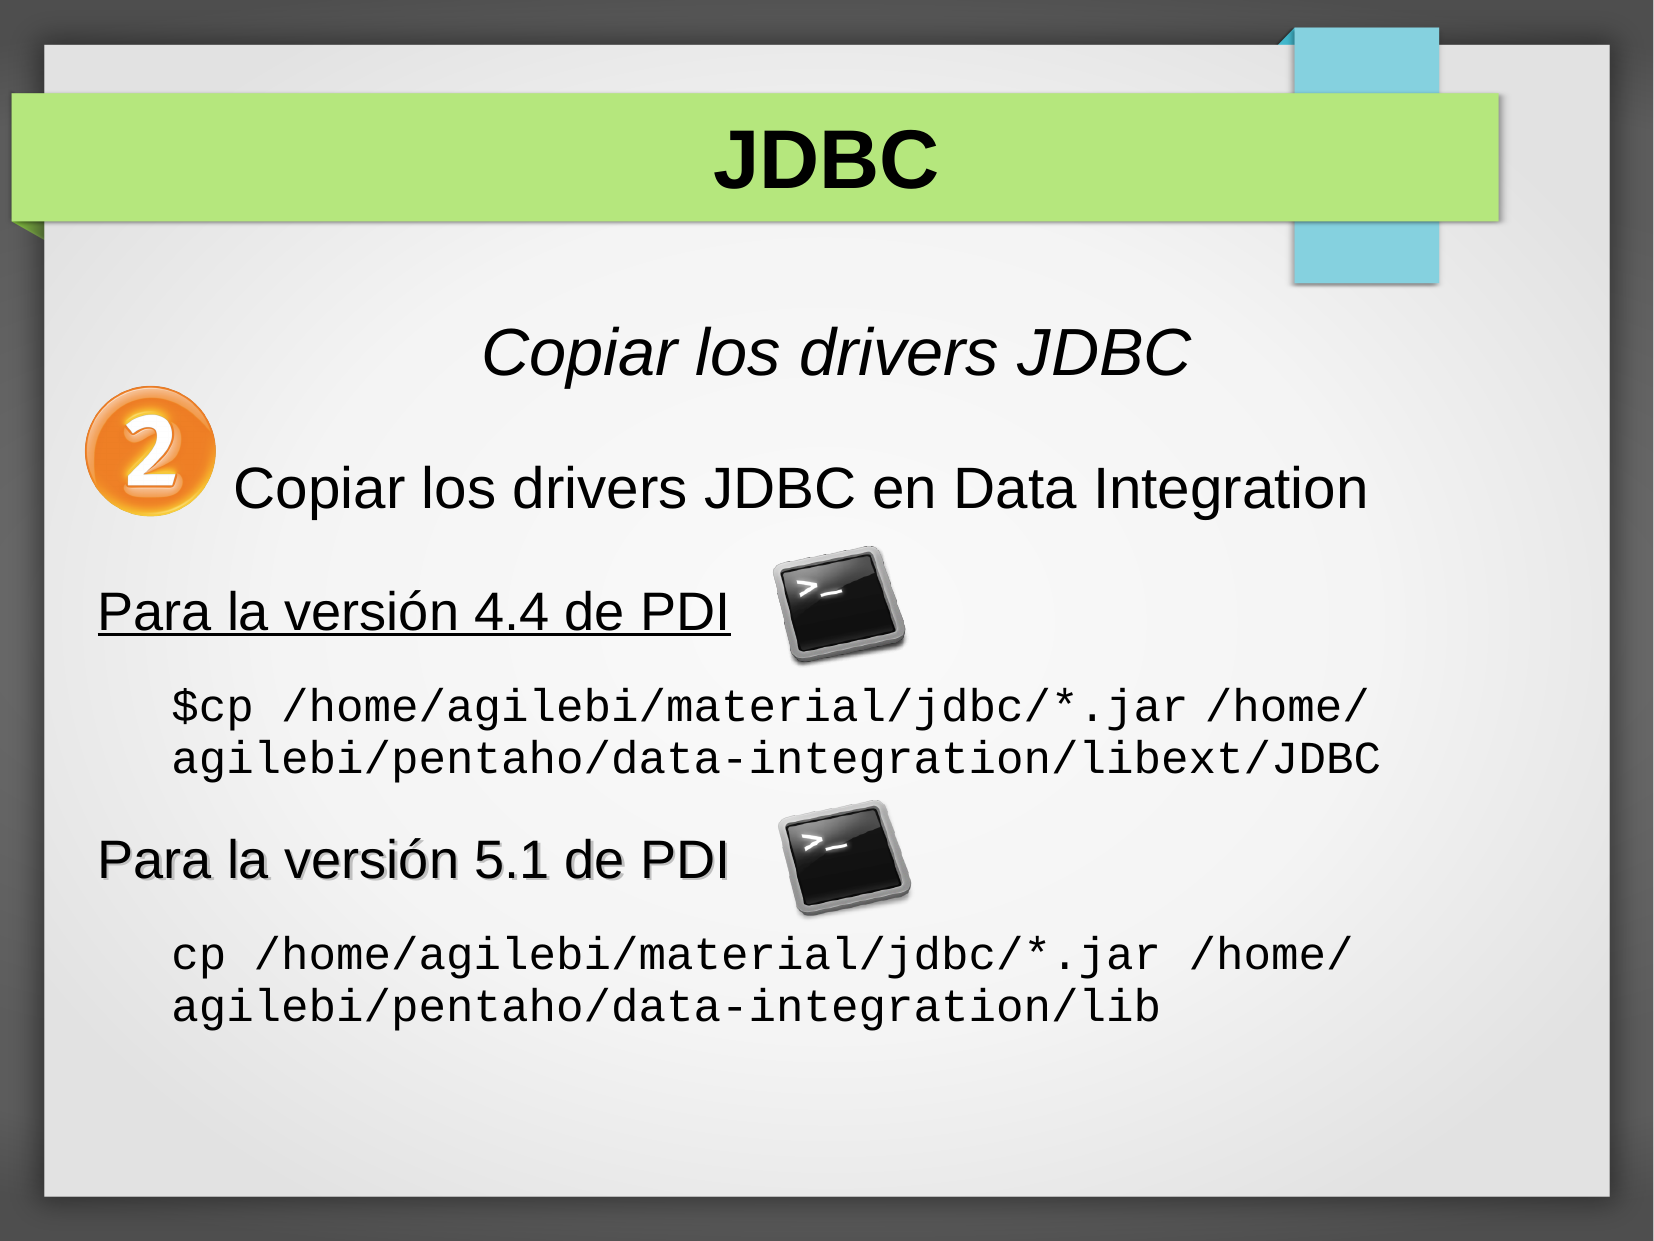

# JDBC
Copiar los drivers JDBC
 Copiar los drivers JDBC en Data Integration
Para la versión 4.4 de PDI
	$cp /home/agilebi/material/jdbc/*.jar	/home/
	agilebi/pentaho/data-integration/libext/JDBC
Para la versión 5.1 de PDI
	cp /home/agilebi/material/jdbc/*.jar /home/
	agilebi/pentaho/data-integration/lib